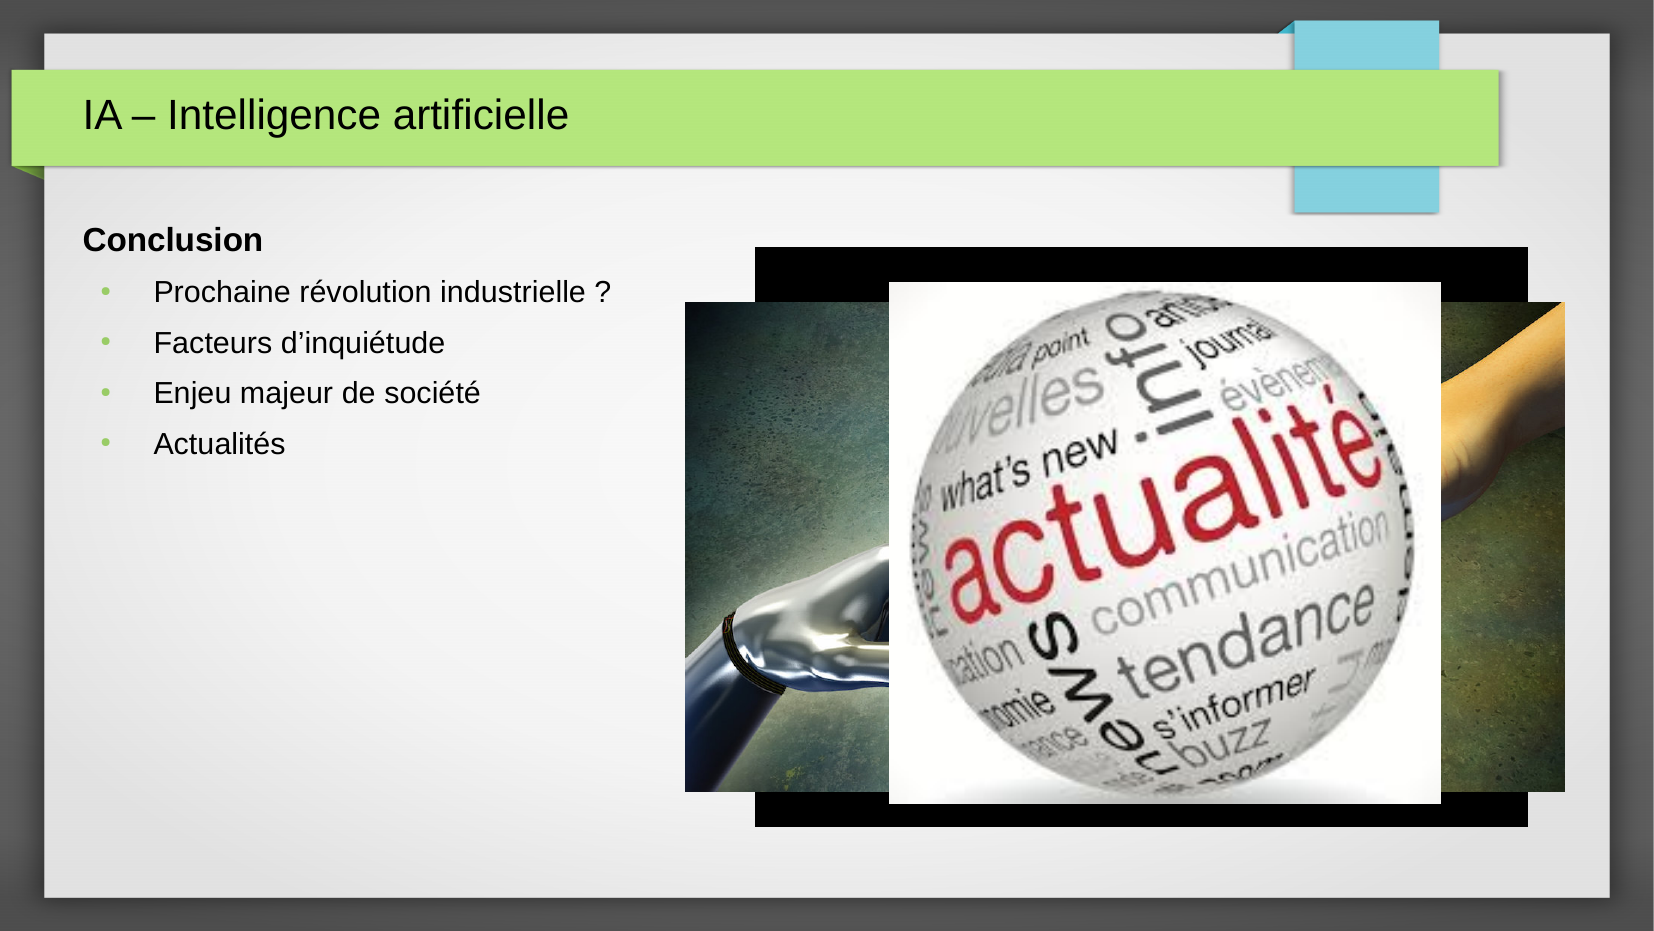

# IA – Intelligence artificielle
Conclusion
Prochaine révolution industrielle ?
Facteurs d’inquiétude
Enjeu majeur de société
Actualités